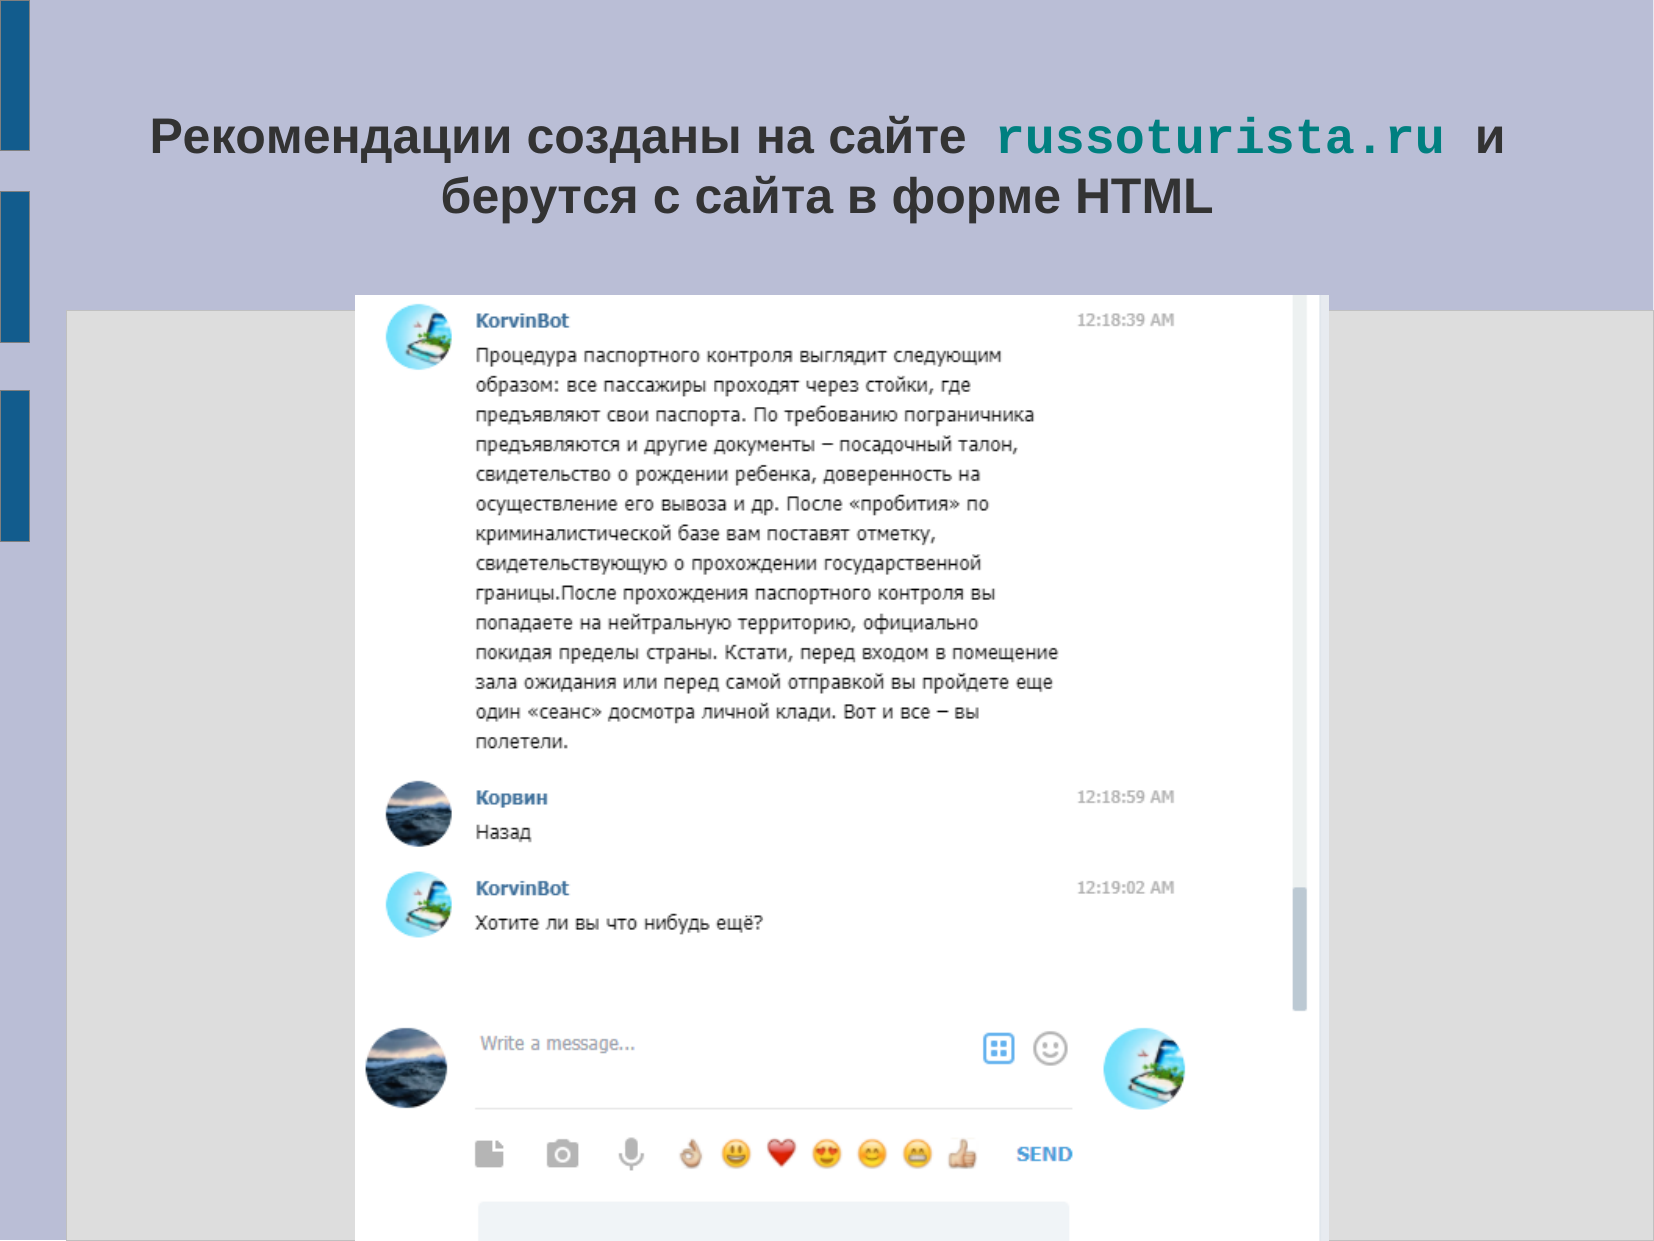

# Рекомендации созданы на сайте russoturista.ru и берутся с сайта в форме HTML